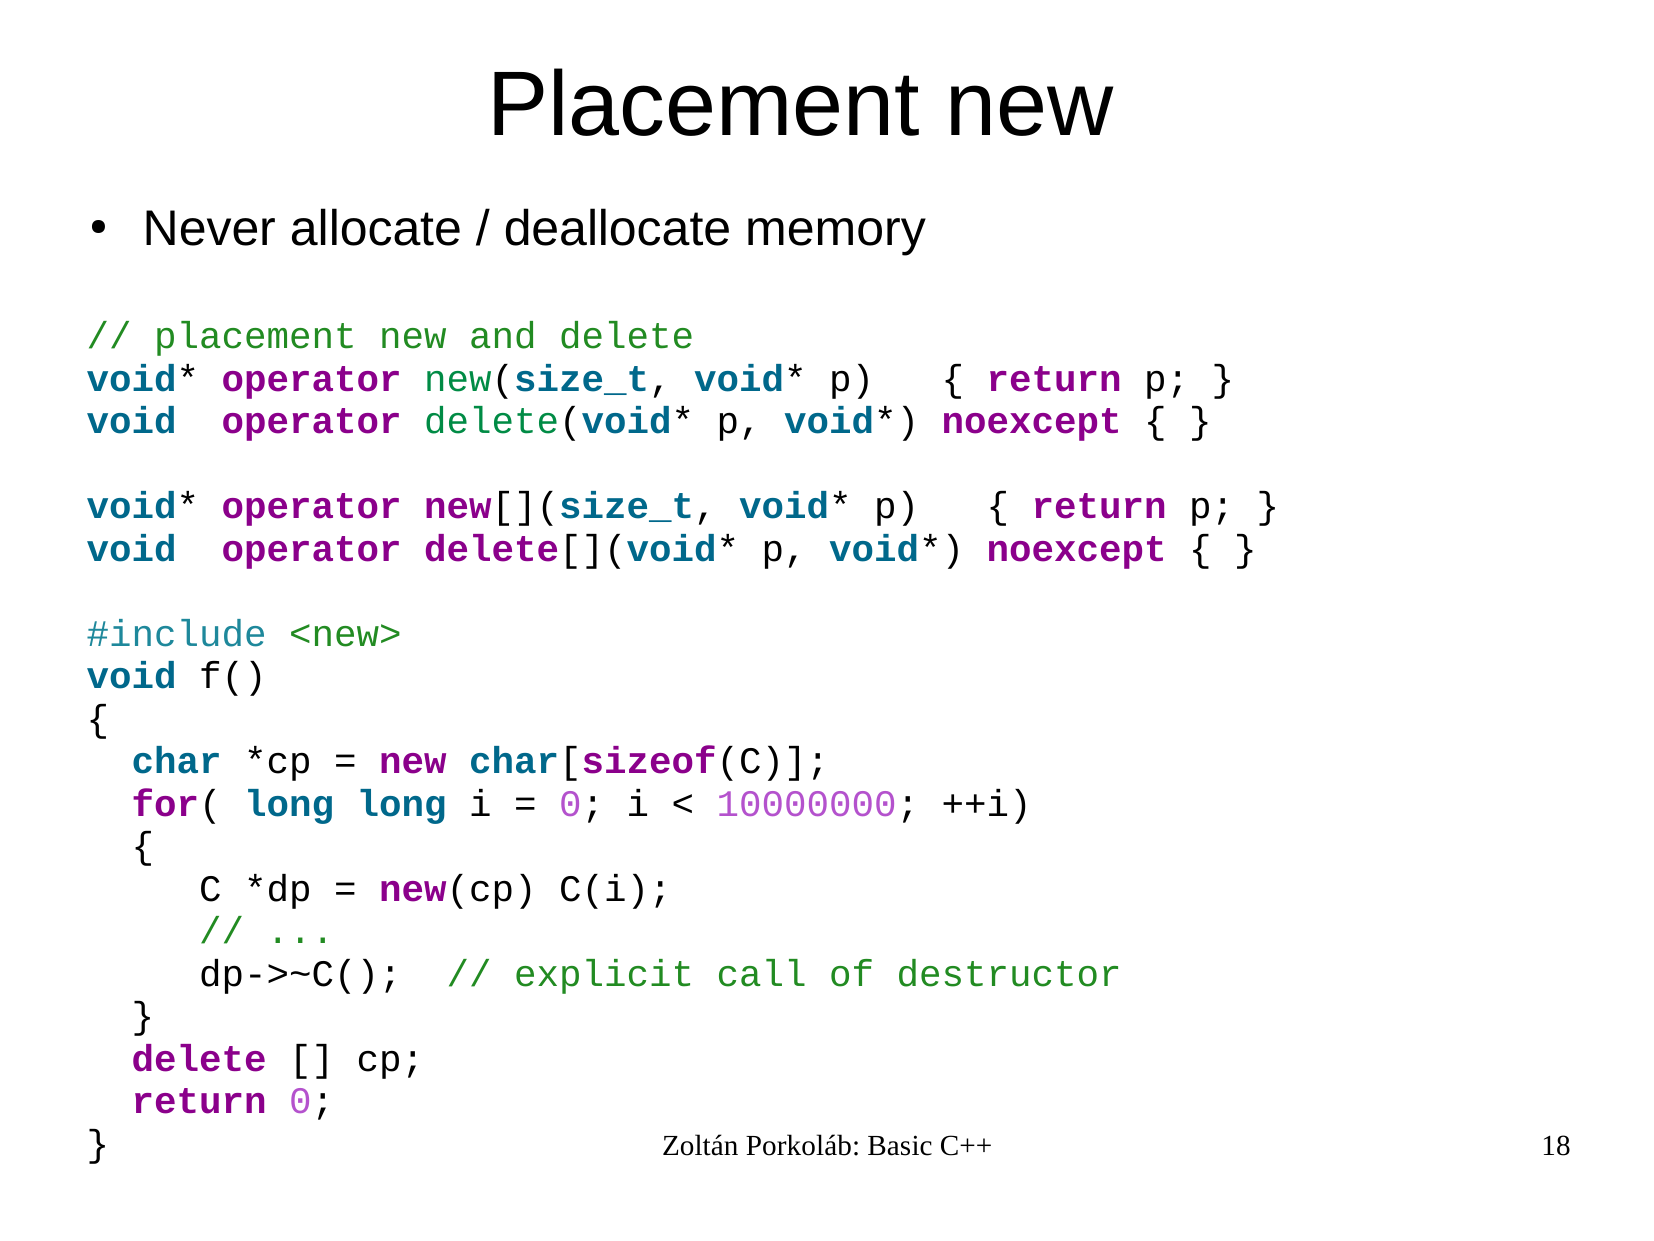

# Placement new
Never allocate / deallocate memory
// placement new and delete
void* operator new(size_t, void* p) { return p; }
void operator delete(void* p, void*) noexcept { }
void* operator new[](size_t, void* p) { return p; }
void operator delete[](void* p, void*) noexcept { }
#include <new>
void f()
{
 char *cp = new char[sizeof(C)];
 for( long long i = 0; i < 10000000; ++i)
 {
 C *dp = new(cp) C(i);
 // ...
 dp->~C(); // explicit call of destructor
 }
 delete [] cp;
 return 0;
}
Zoltán Porkoláb: Basic C++
18